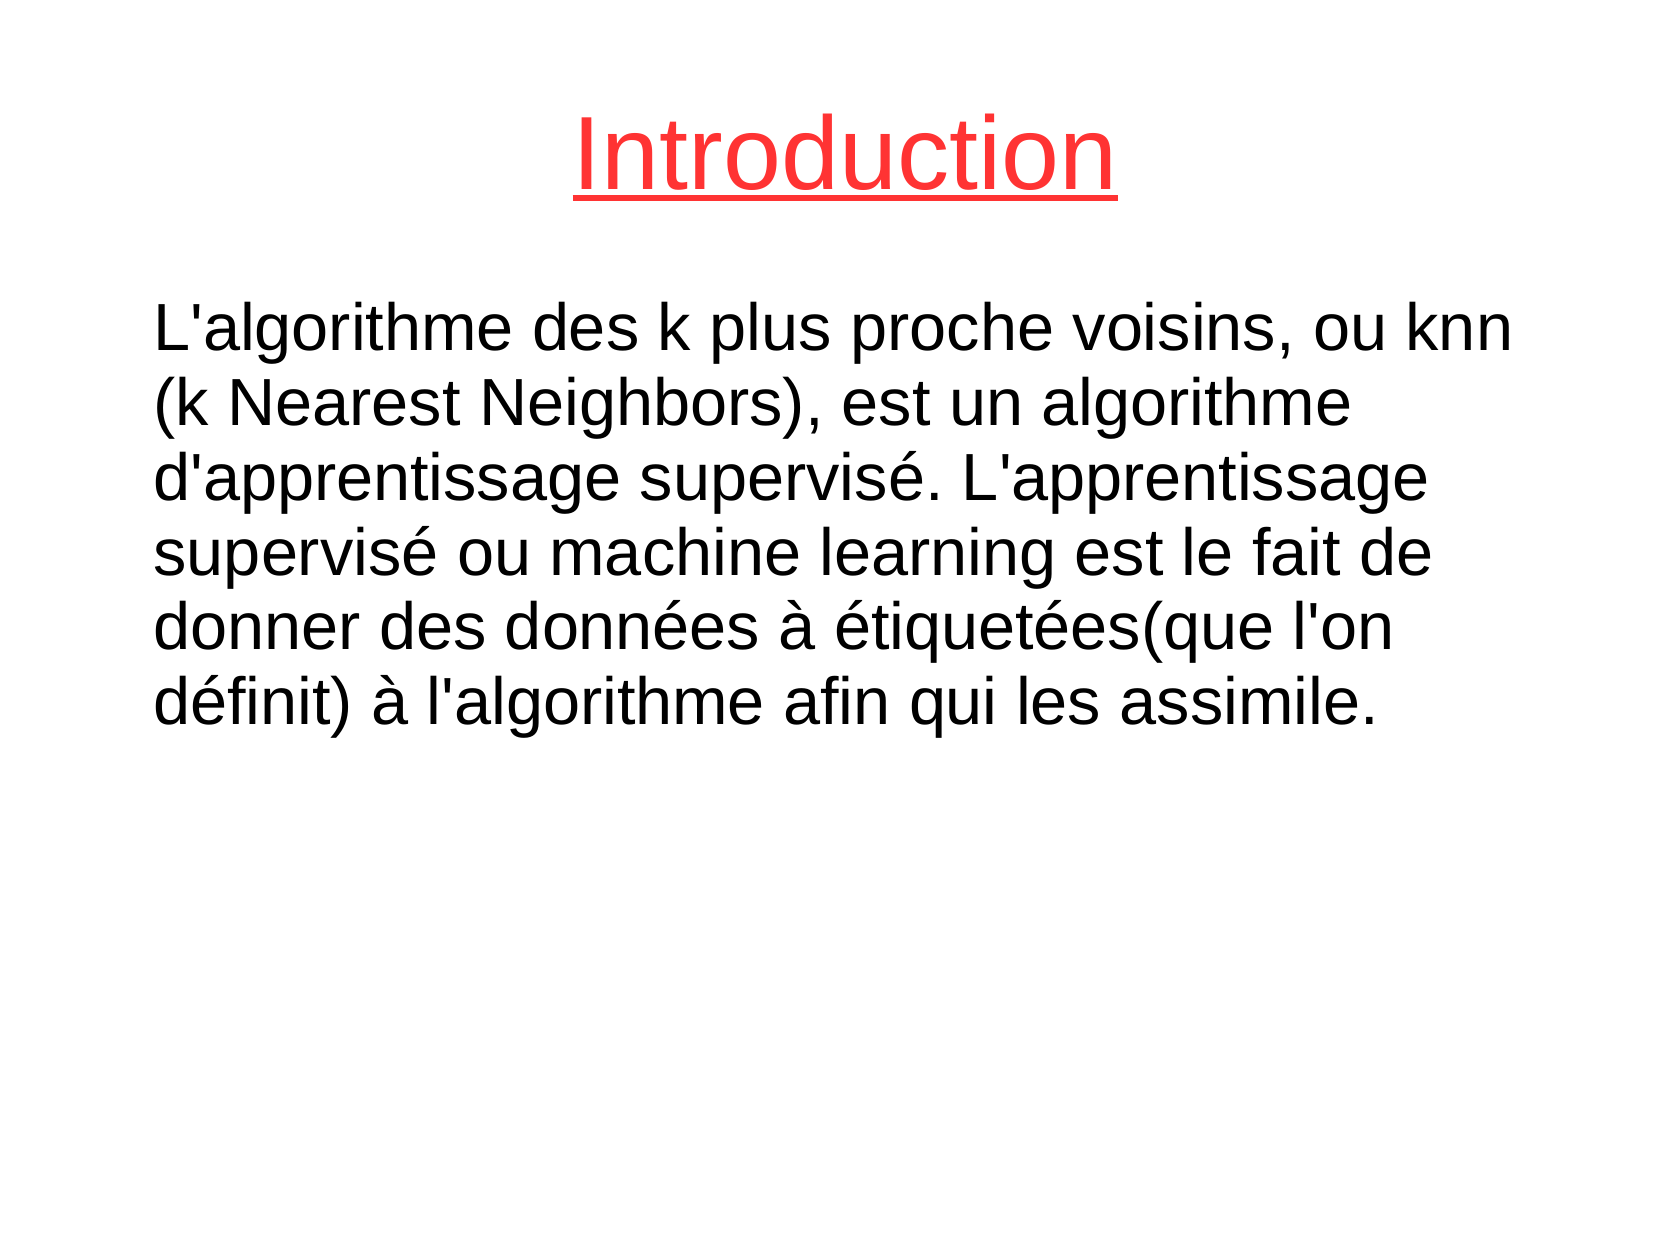

# Introduction
L'algorithme des k plus proche voisins, ou knn (k Nearest Neighbors), est un algorithme d'apprentissage supervisé. L'apprentissage supervisé ou machine learning est le fait de donner des données à étiquetées(que l'on définit) à l'algorithme afin qui les assimile.